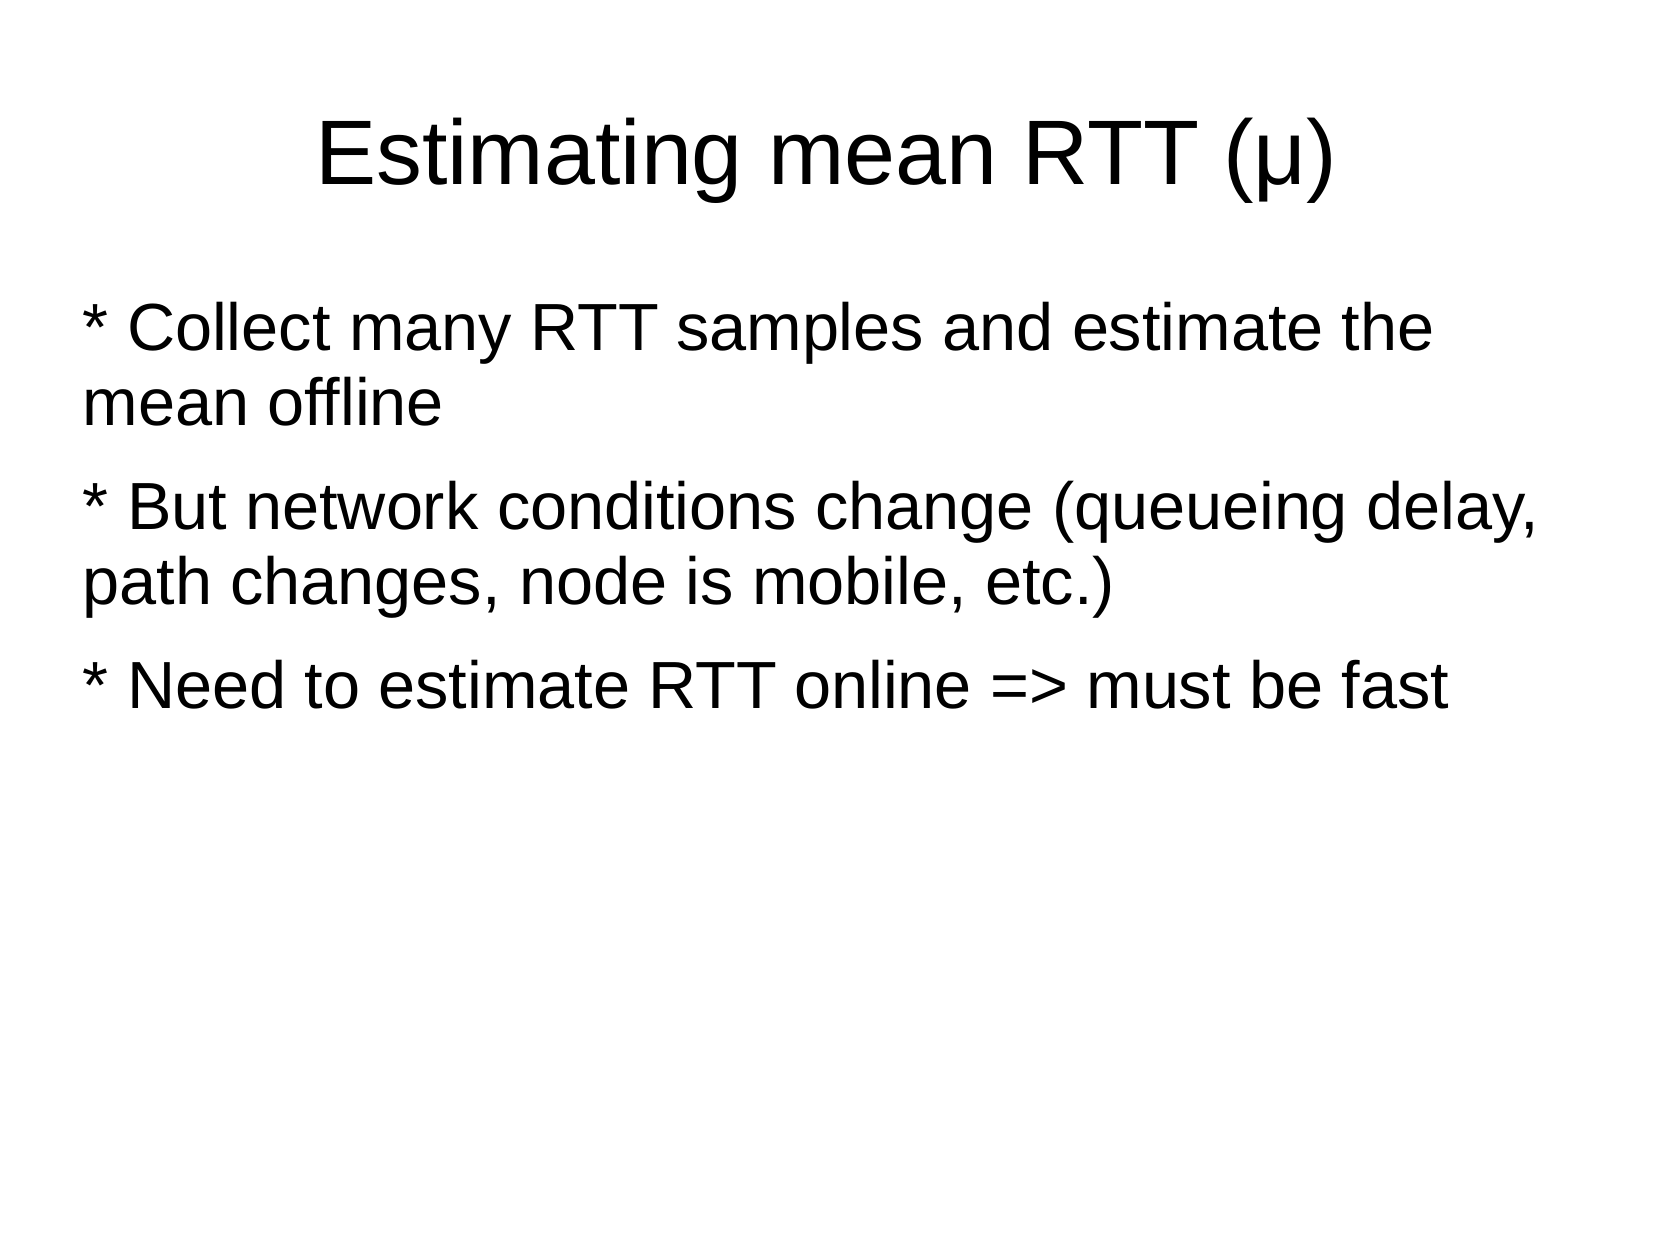

# Estimating mean RTT (μ)
* Collect many RTT samples and estimate the mean offline
* But network conditions change (queueing delay, path changes, node is mobile, etc.)
* Need to estimate RTT online => must be fast